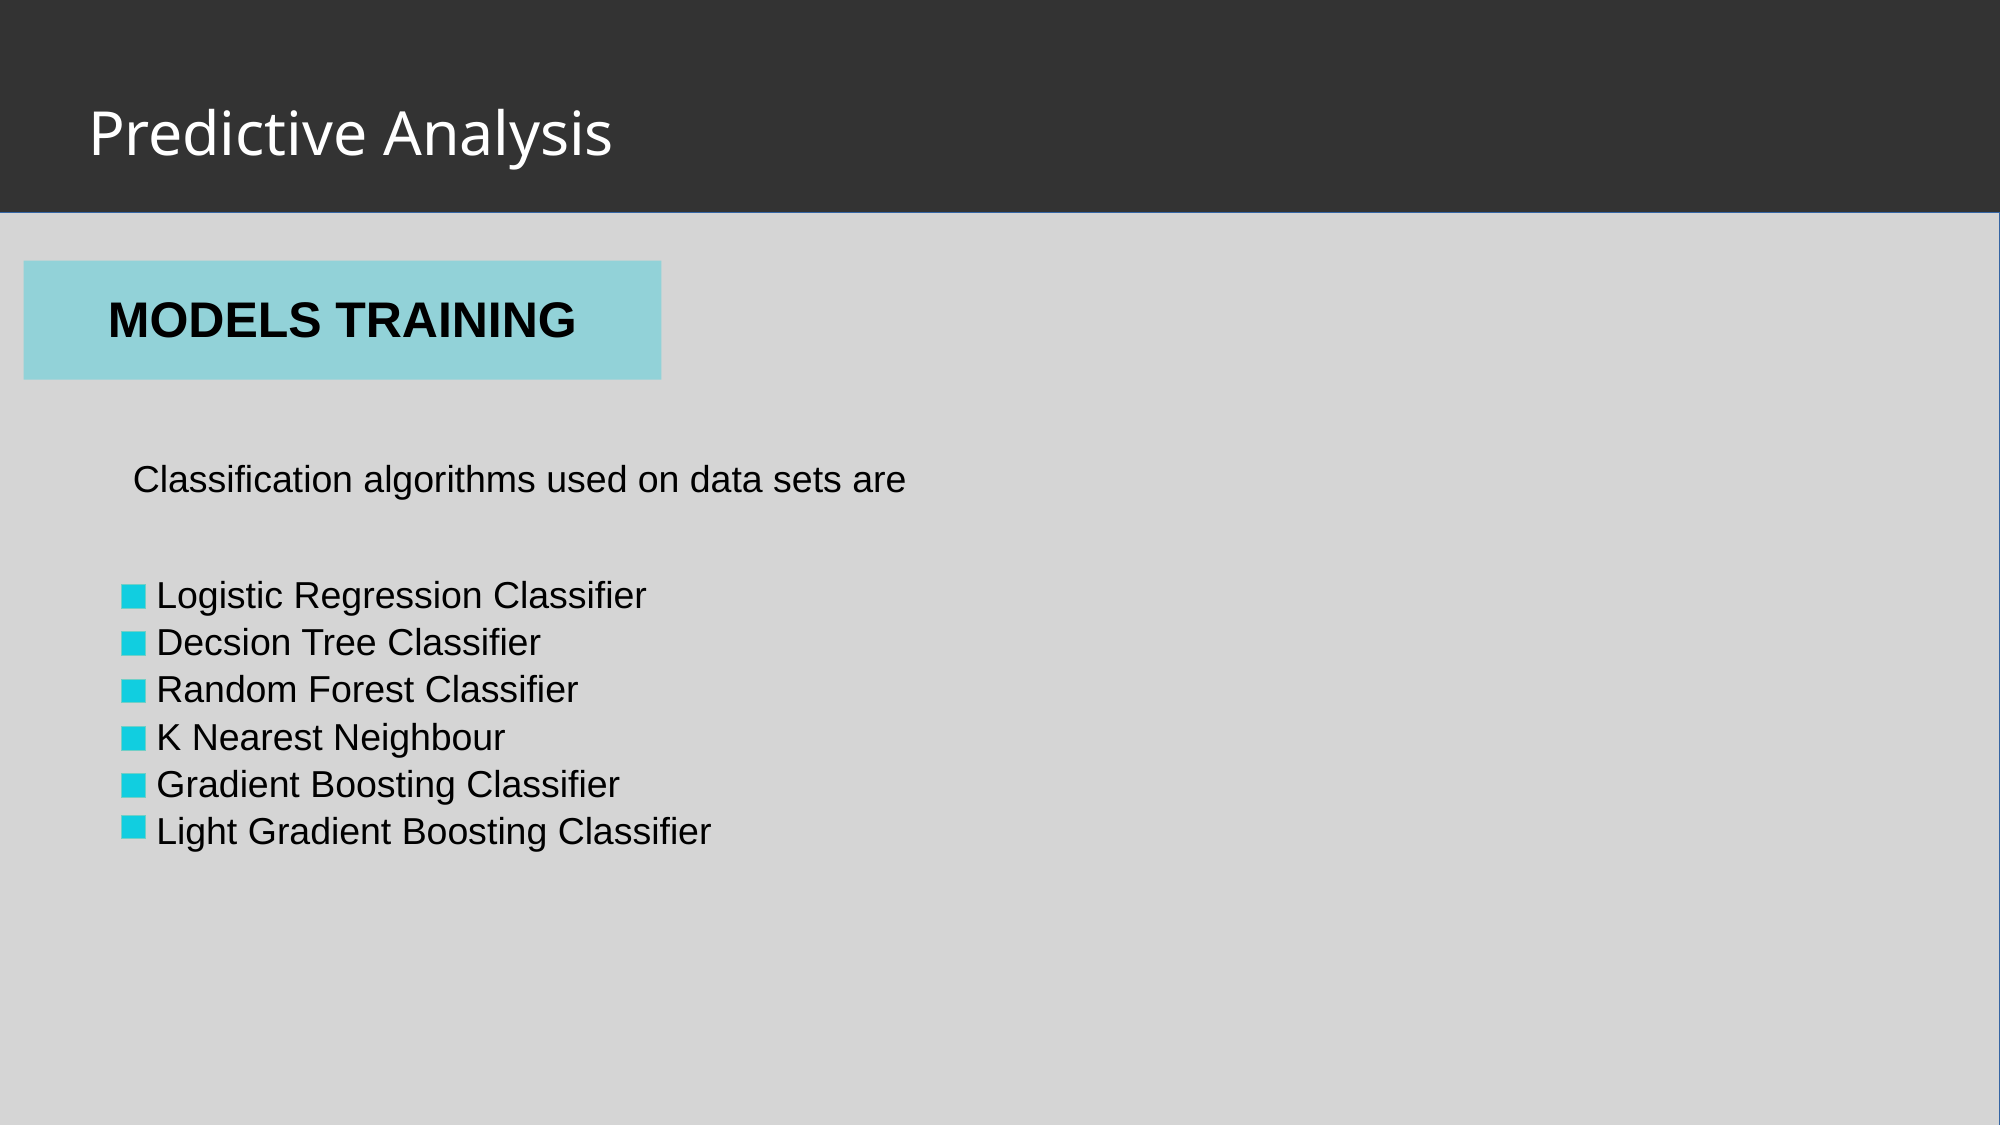

Predictive Analysis
Introduction
MODELS TRAINING
Classification algorithms used on data sets are
Logistic Regression Classifier
Decsion Tree Classifier
Random Forest Classifier
K Nearest Neighbour
Gradient Boosting Classifier
Light Gradient Boosting Classifier